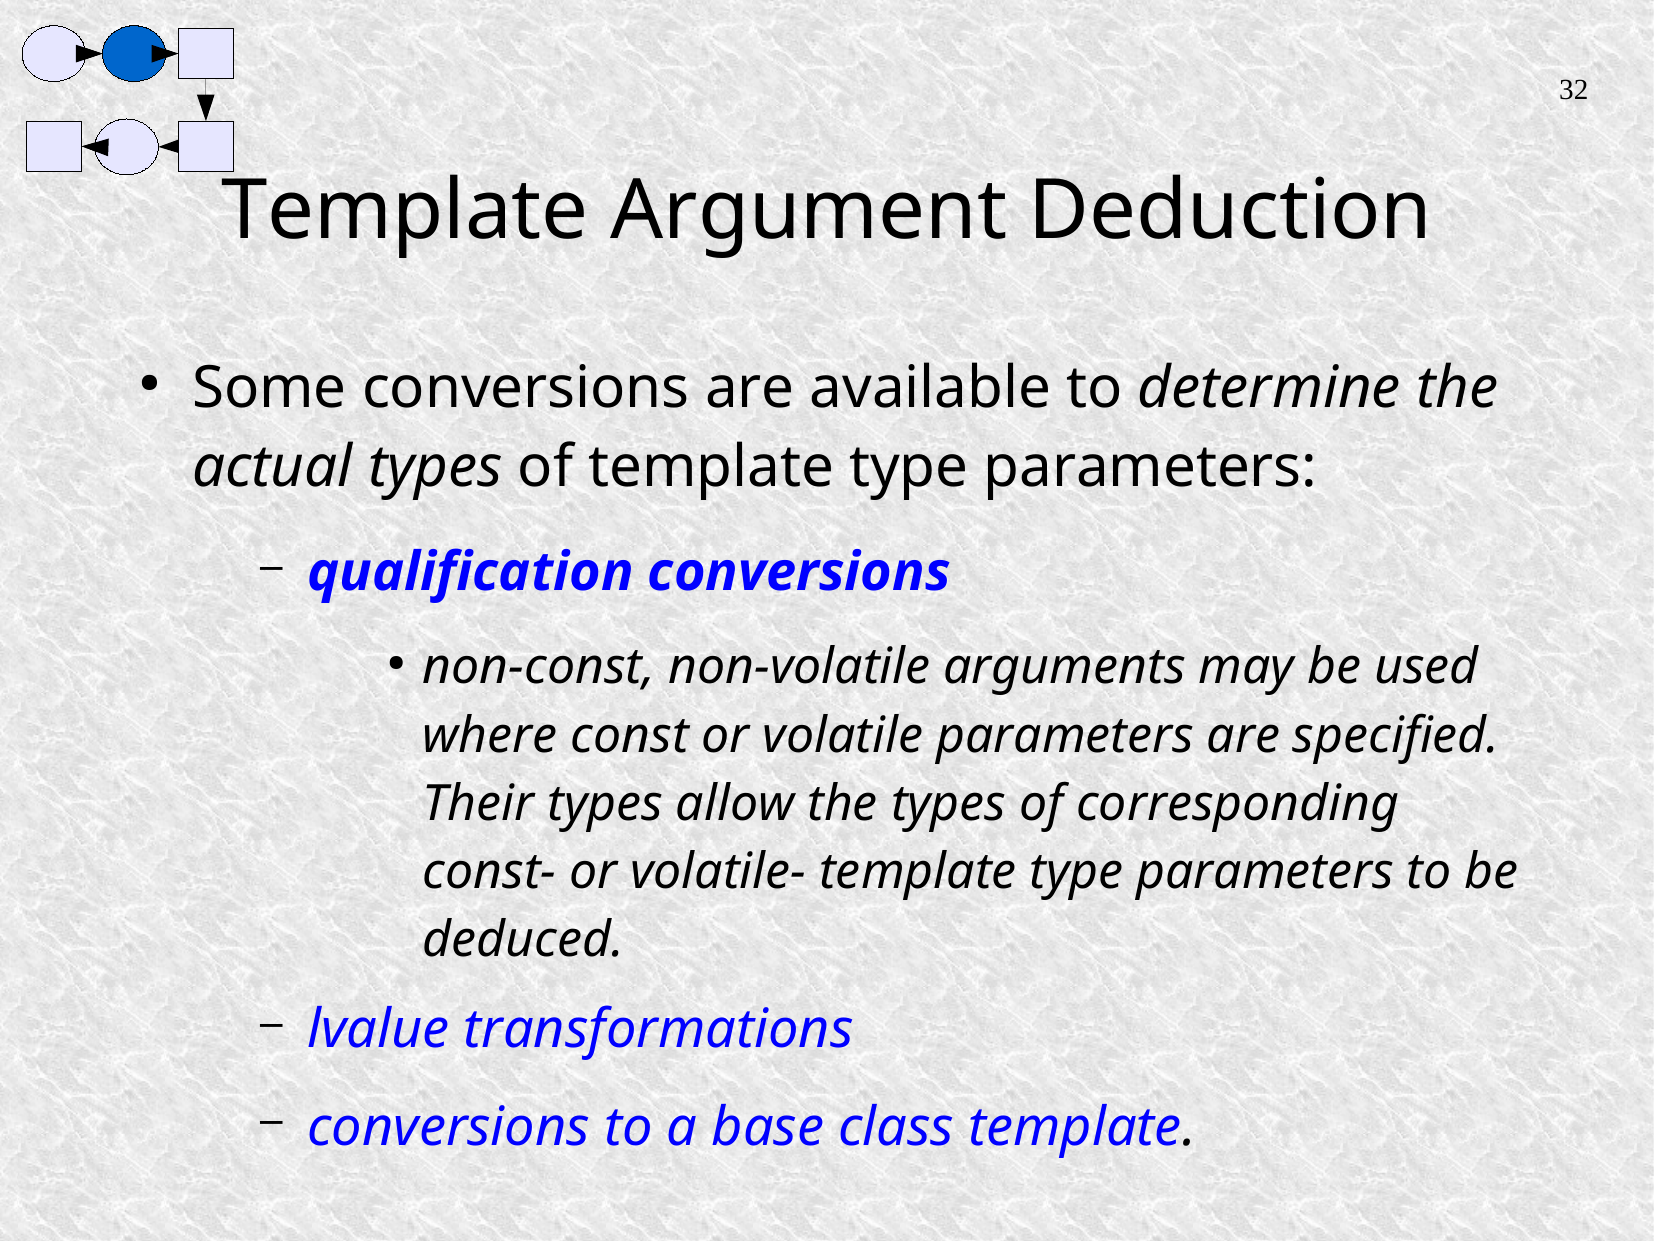

32
# Template Argument Deduction
Some conversions are available to determine the actual types of template type parameters:
qualification conversions
non-const, non-volatile arguments may be used where const or volatile parameters are specified. Their types allow the types of corresponding const- or volatile- template type parameters to be deduced.
lvalue transformations
conversions to a base class template.